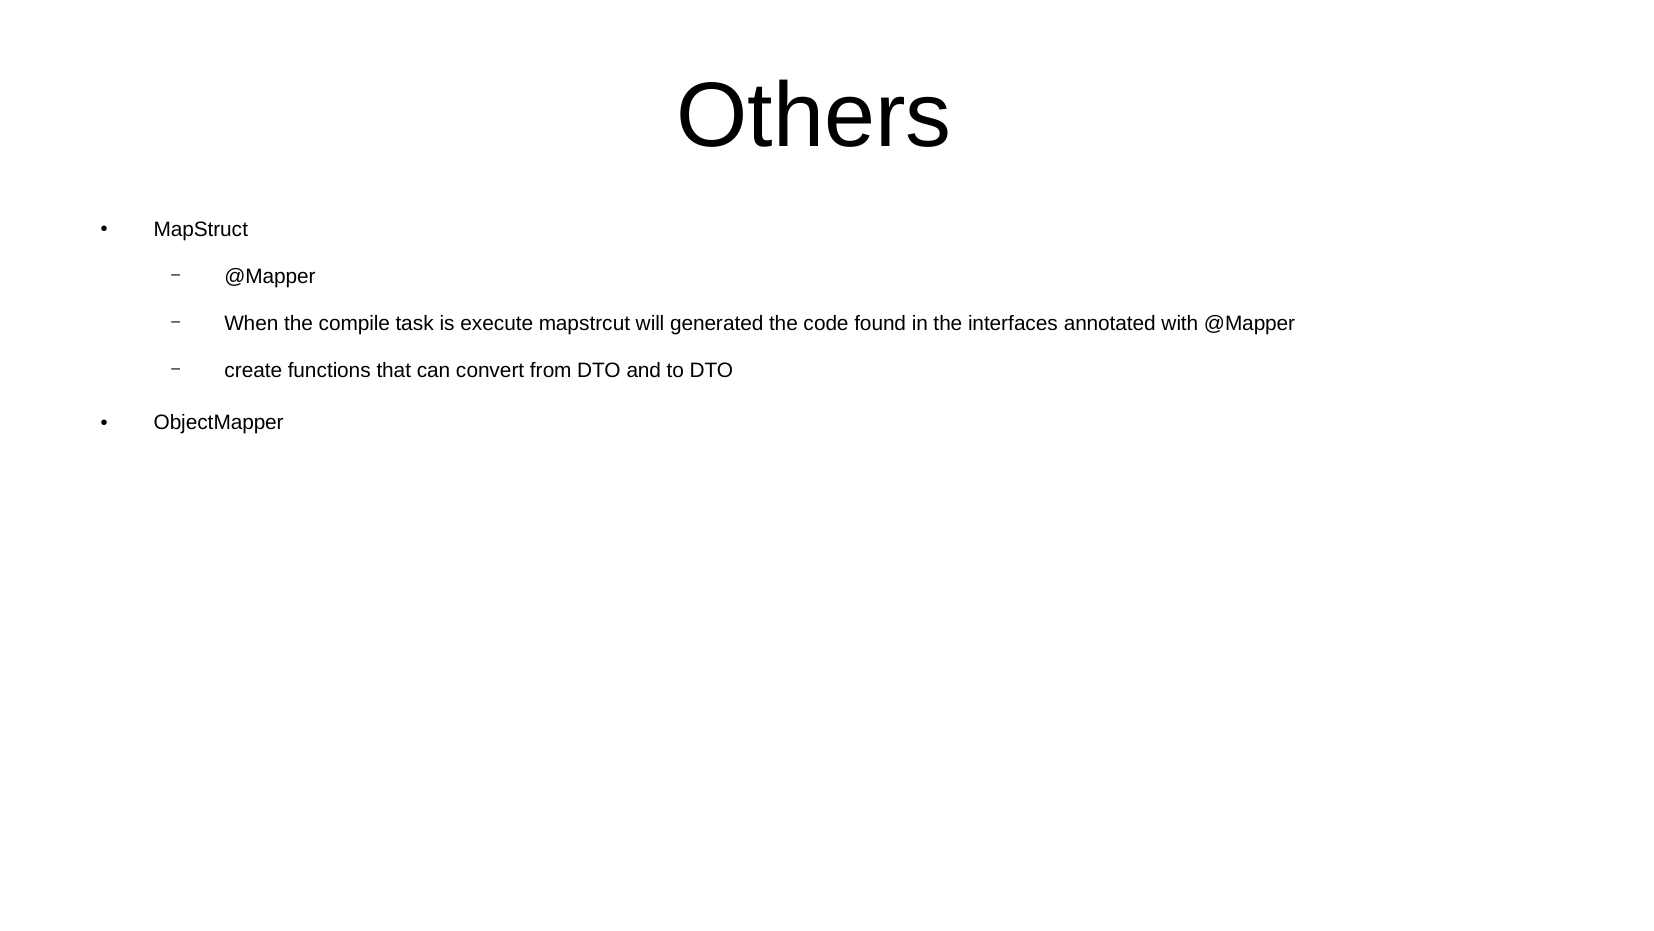

# Others
MapStruct
@Mapper
When the compile task is execute mapstrcut will generated the code found in the interfaces annotated with @Mapper
create functions that can convert from DTO and to DTO
ObjectMapper